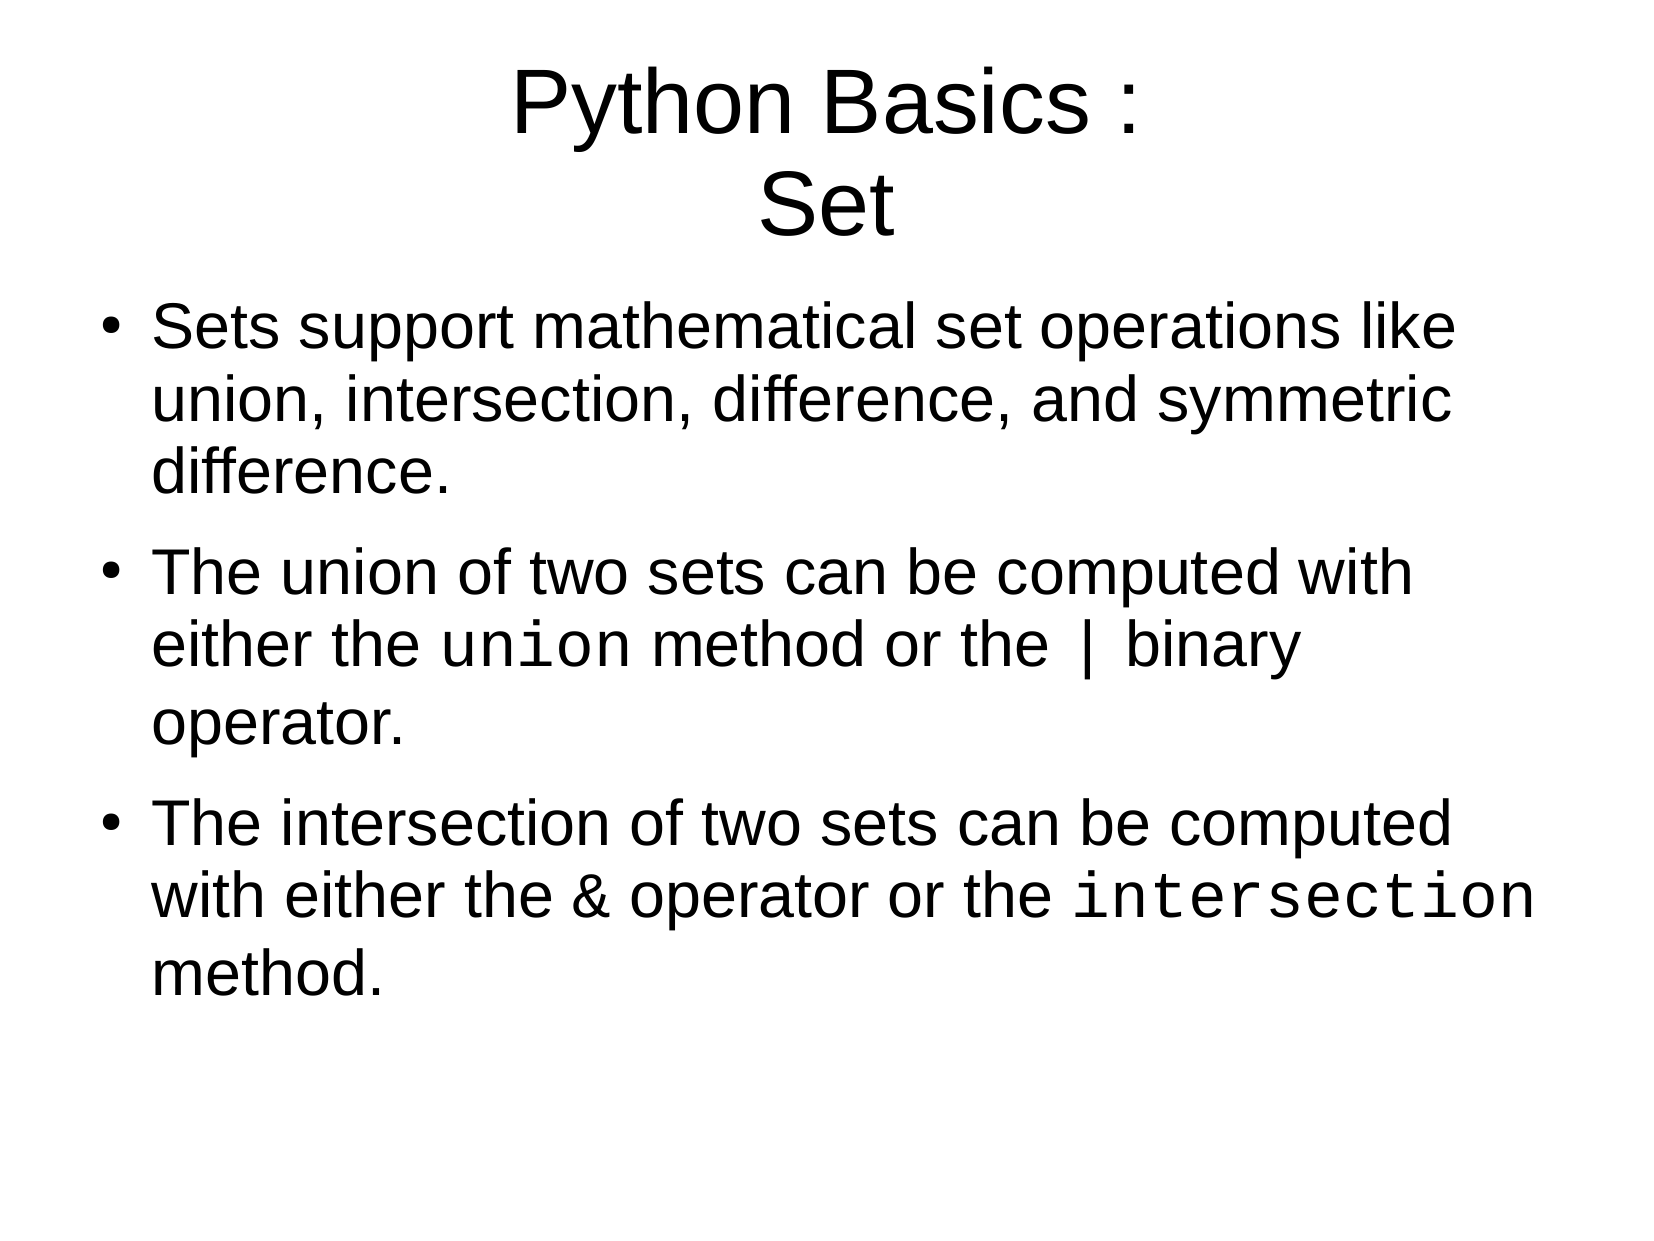

# Python Basics : Set
Sets support mathematical set operations like union, intersection, difference, and symmetric difference.
The union of two sets can be computed with either the union method or the | binary operator.
The intersection of two sets can be computed with either the & operator or the intersection method.